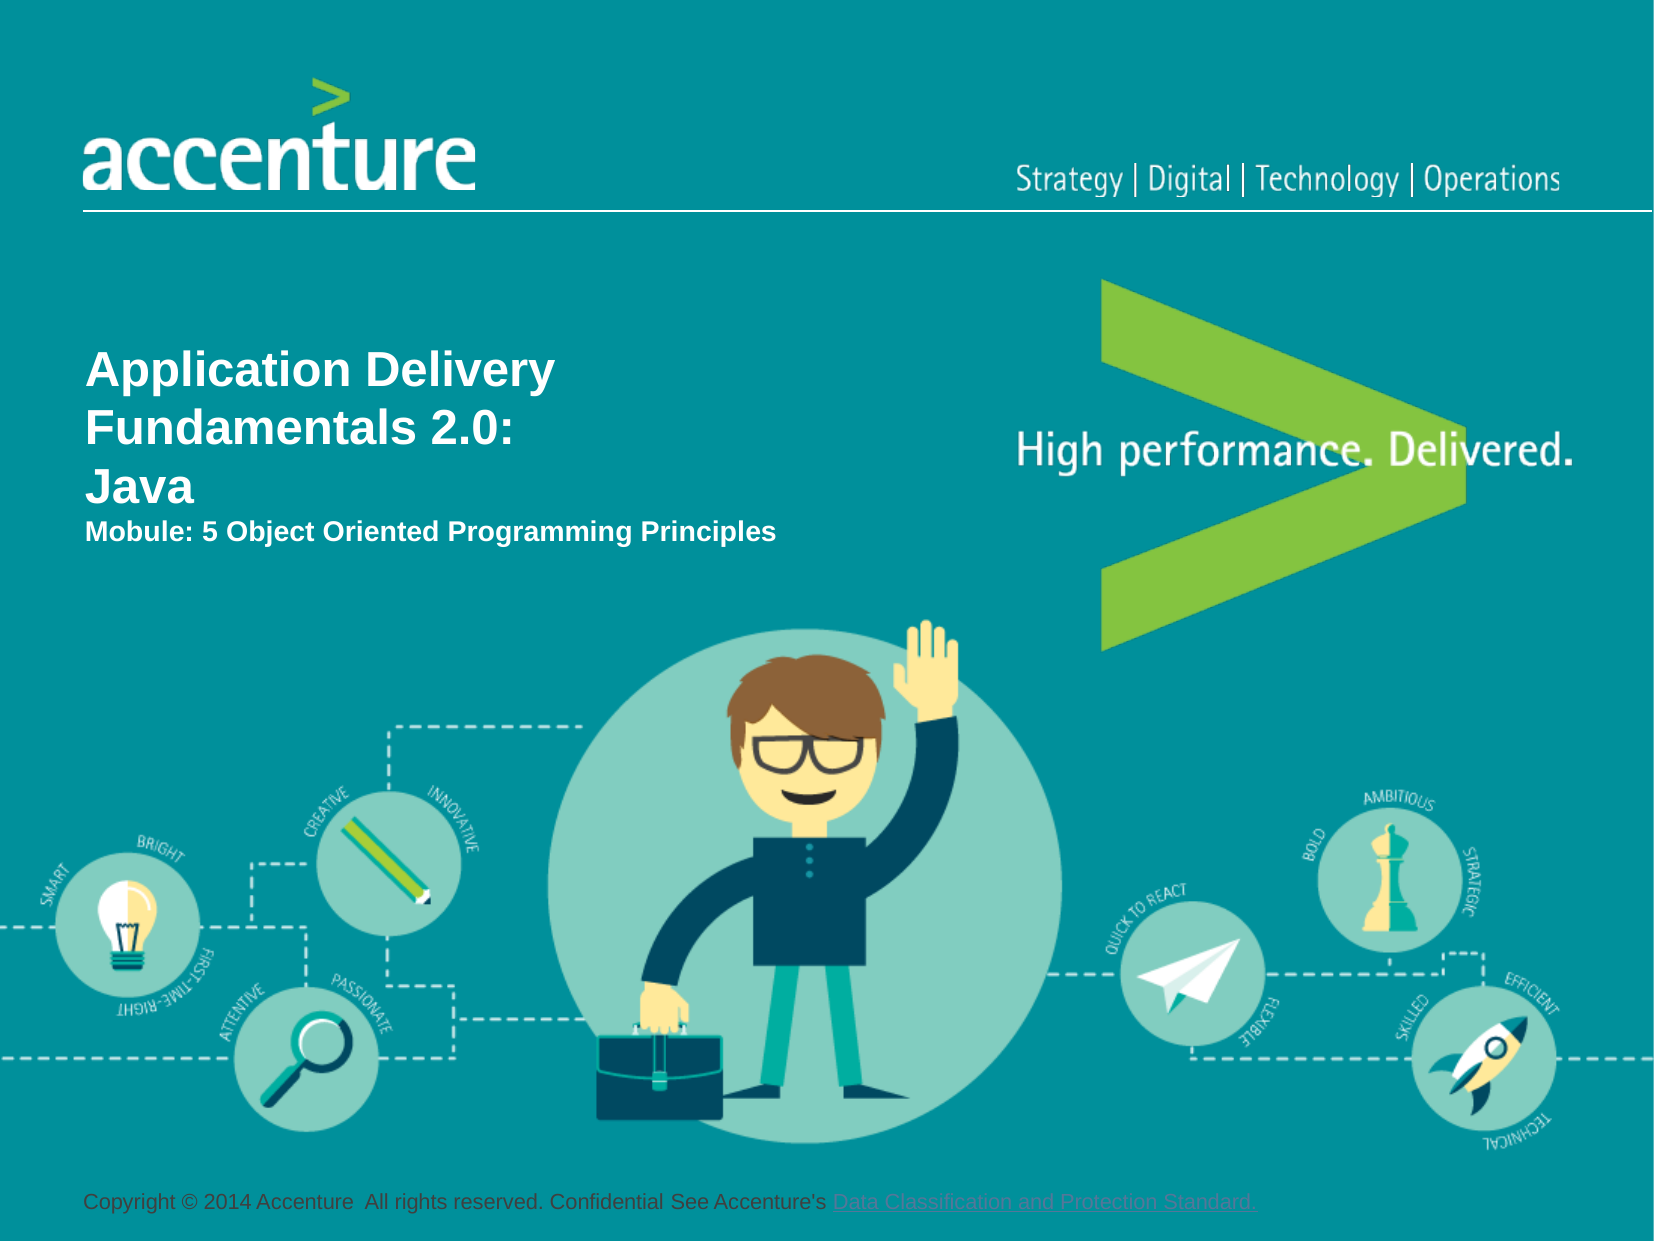

# Application Delivery Fundamentals 2.0: Java Mobule: 5 Object Oriented Programming Principles